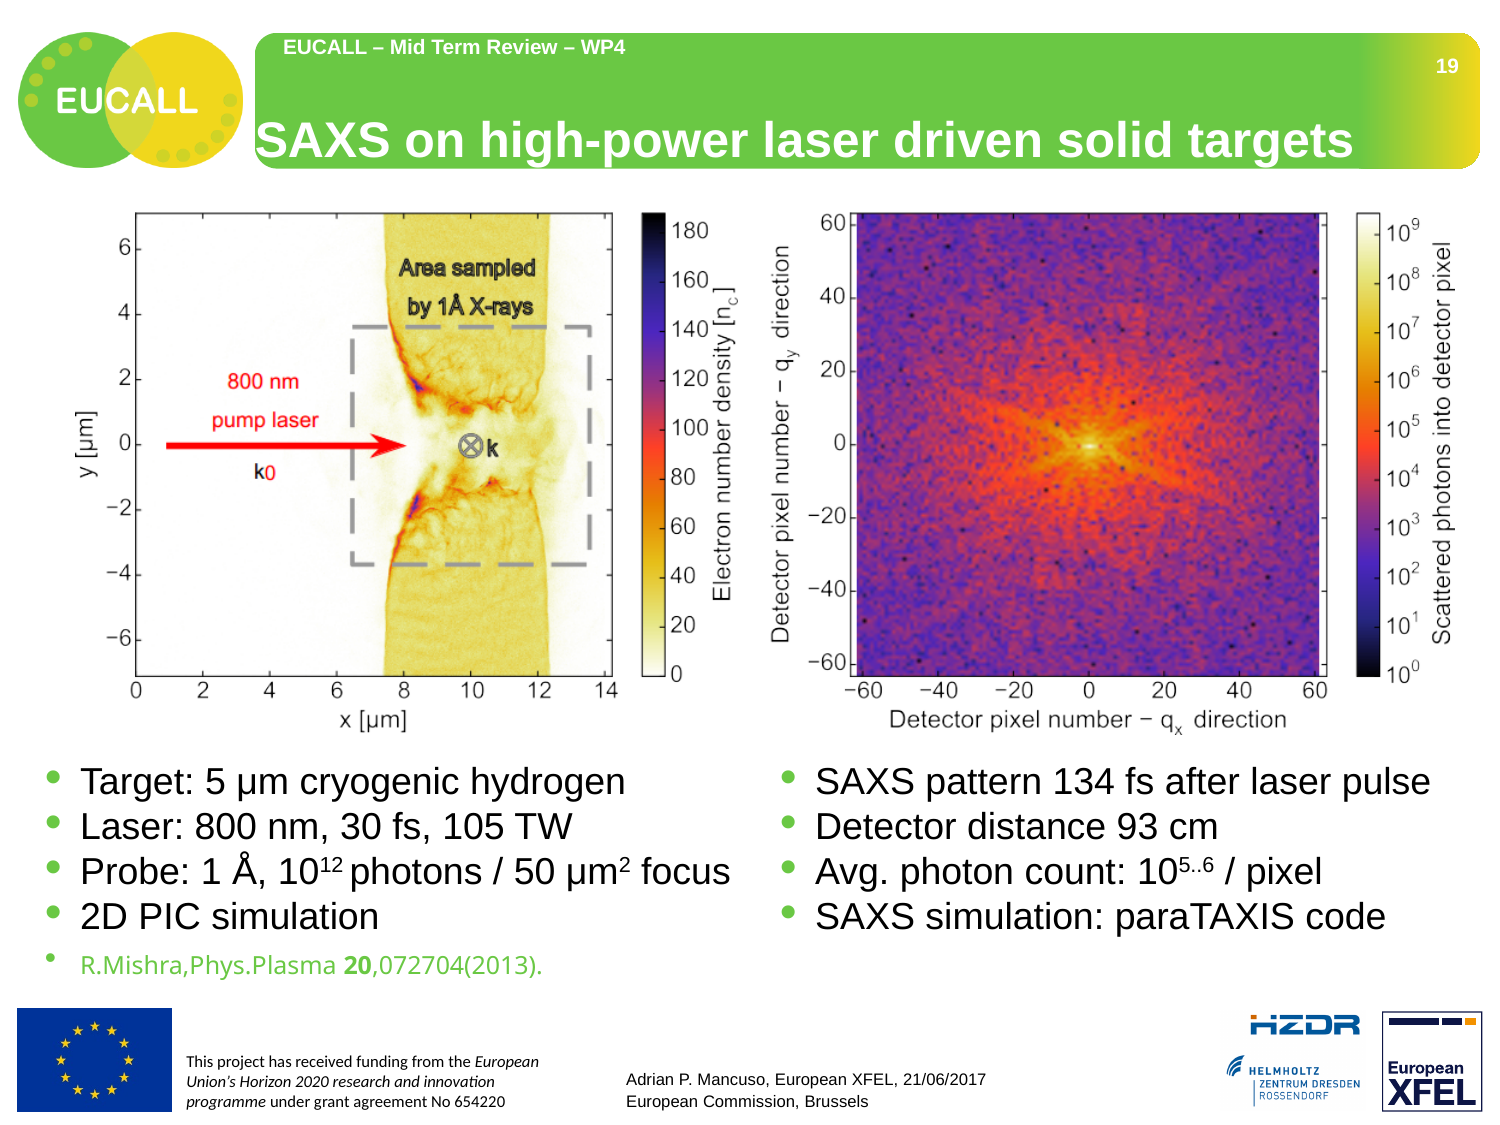

SAXS on high-power laser driven solid targets
Target: 5 μm cryogenic hydrogen
Laser: 800 nm, 30 fs, 105 TW
Probe: 1 Å, 1012 photons / 50 μm2 focus
2D PIC simulation
R.Mishra,Phys.Plasma 20,072704(2013).
SAXS pattern 134 fs after laser pulse
Detector distance 93 cm
Avg. photon count: 105..6 / pixel
SAXS simulation: paraTAXIS code